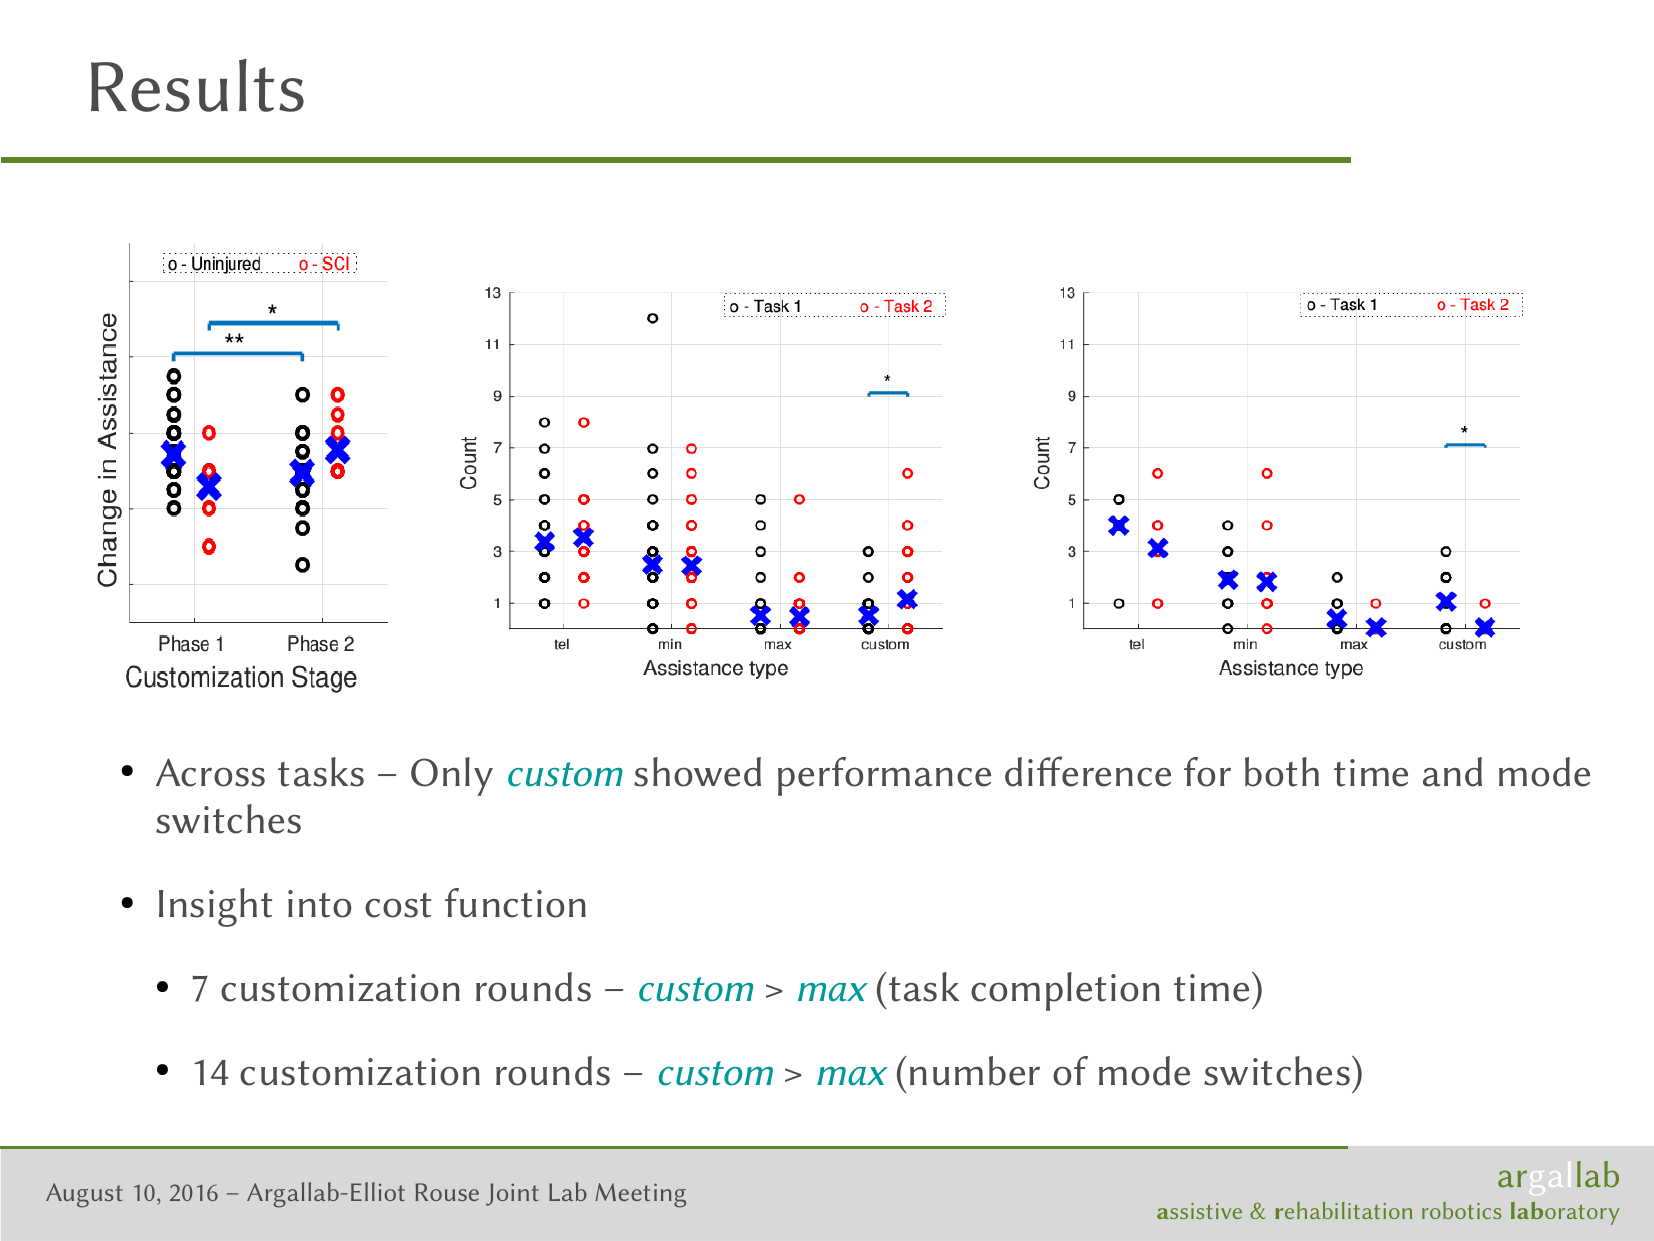

Results
Across tasks – Only custom showed performance difference for both time and mode switches
Insight into cost function
7 customization rounds – custom > max (task completion time)
14 customization rounds – custom > max (number of mode switches)